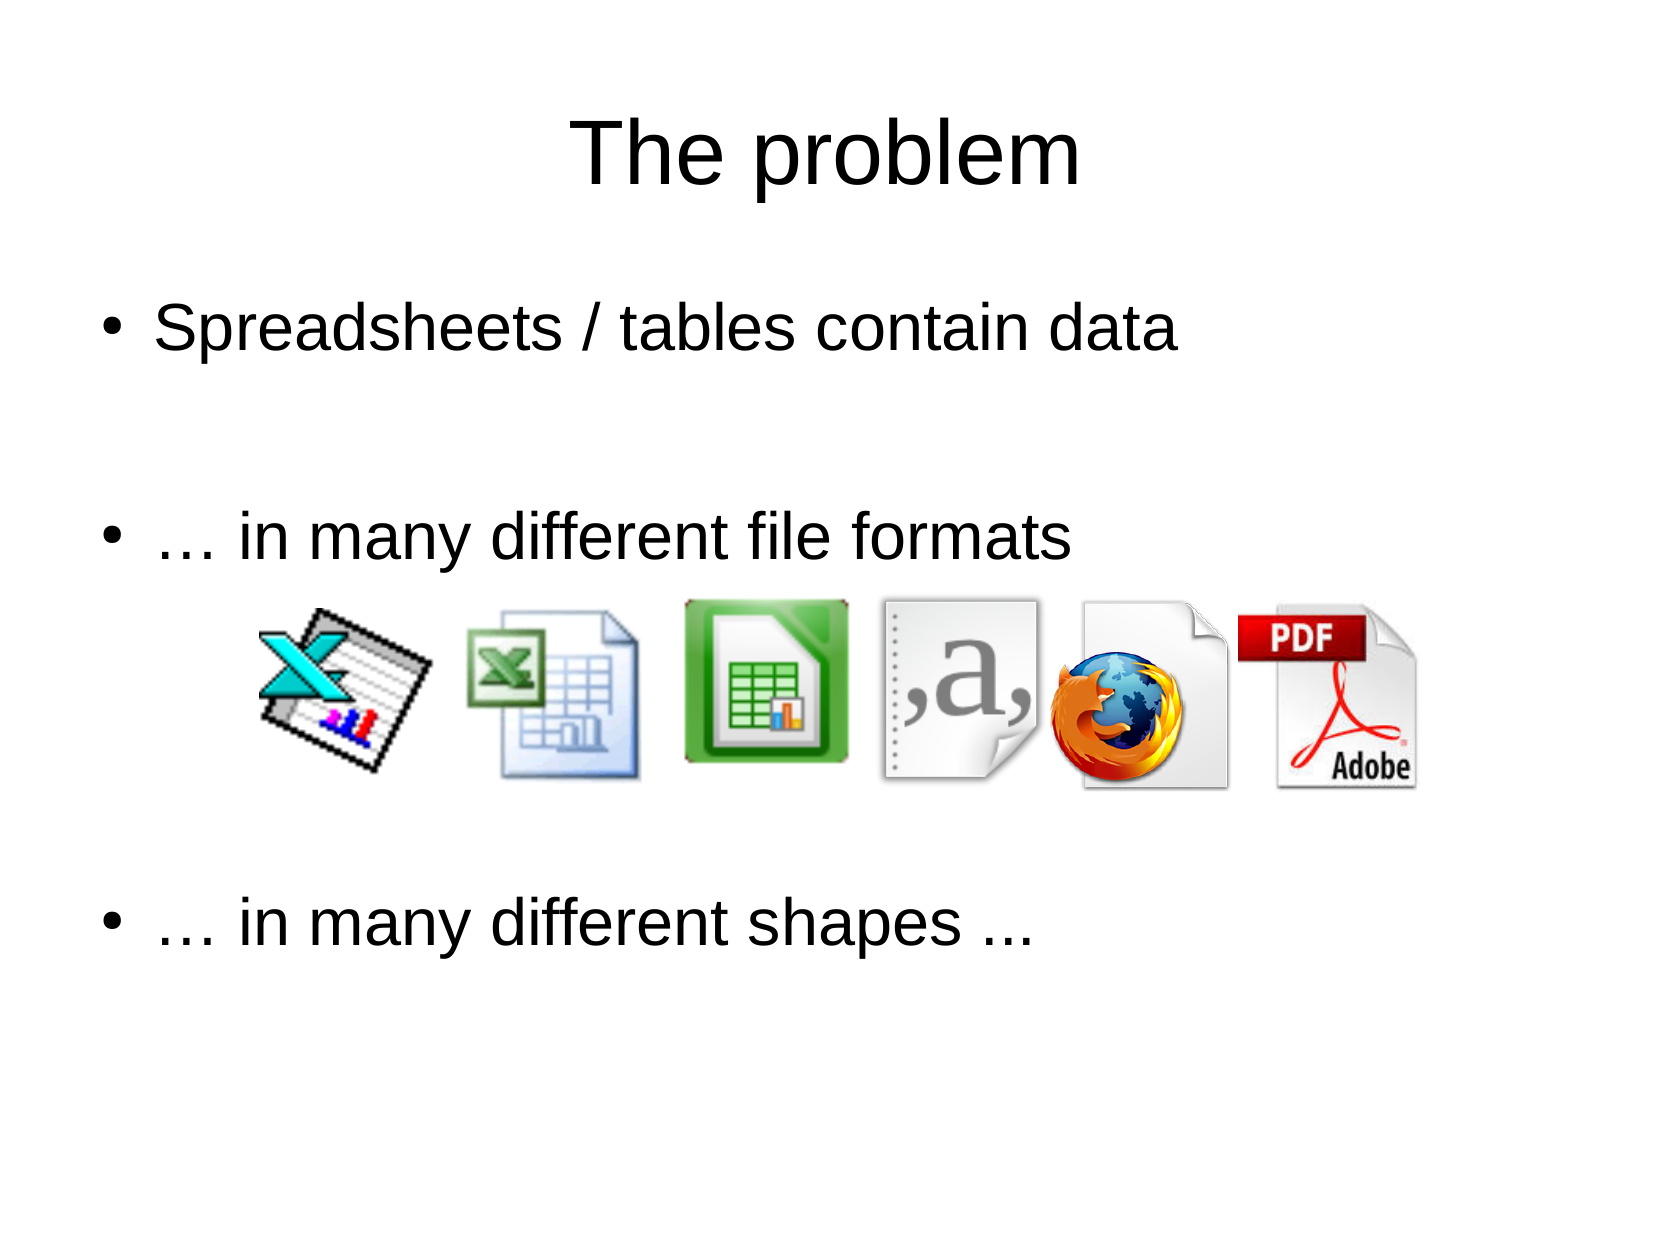

# The problem
Spreadsheets / tables contain data
… in many different file formats
… in many different shapes ...